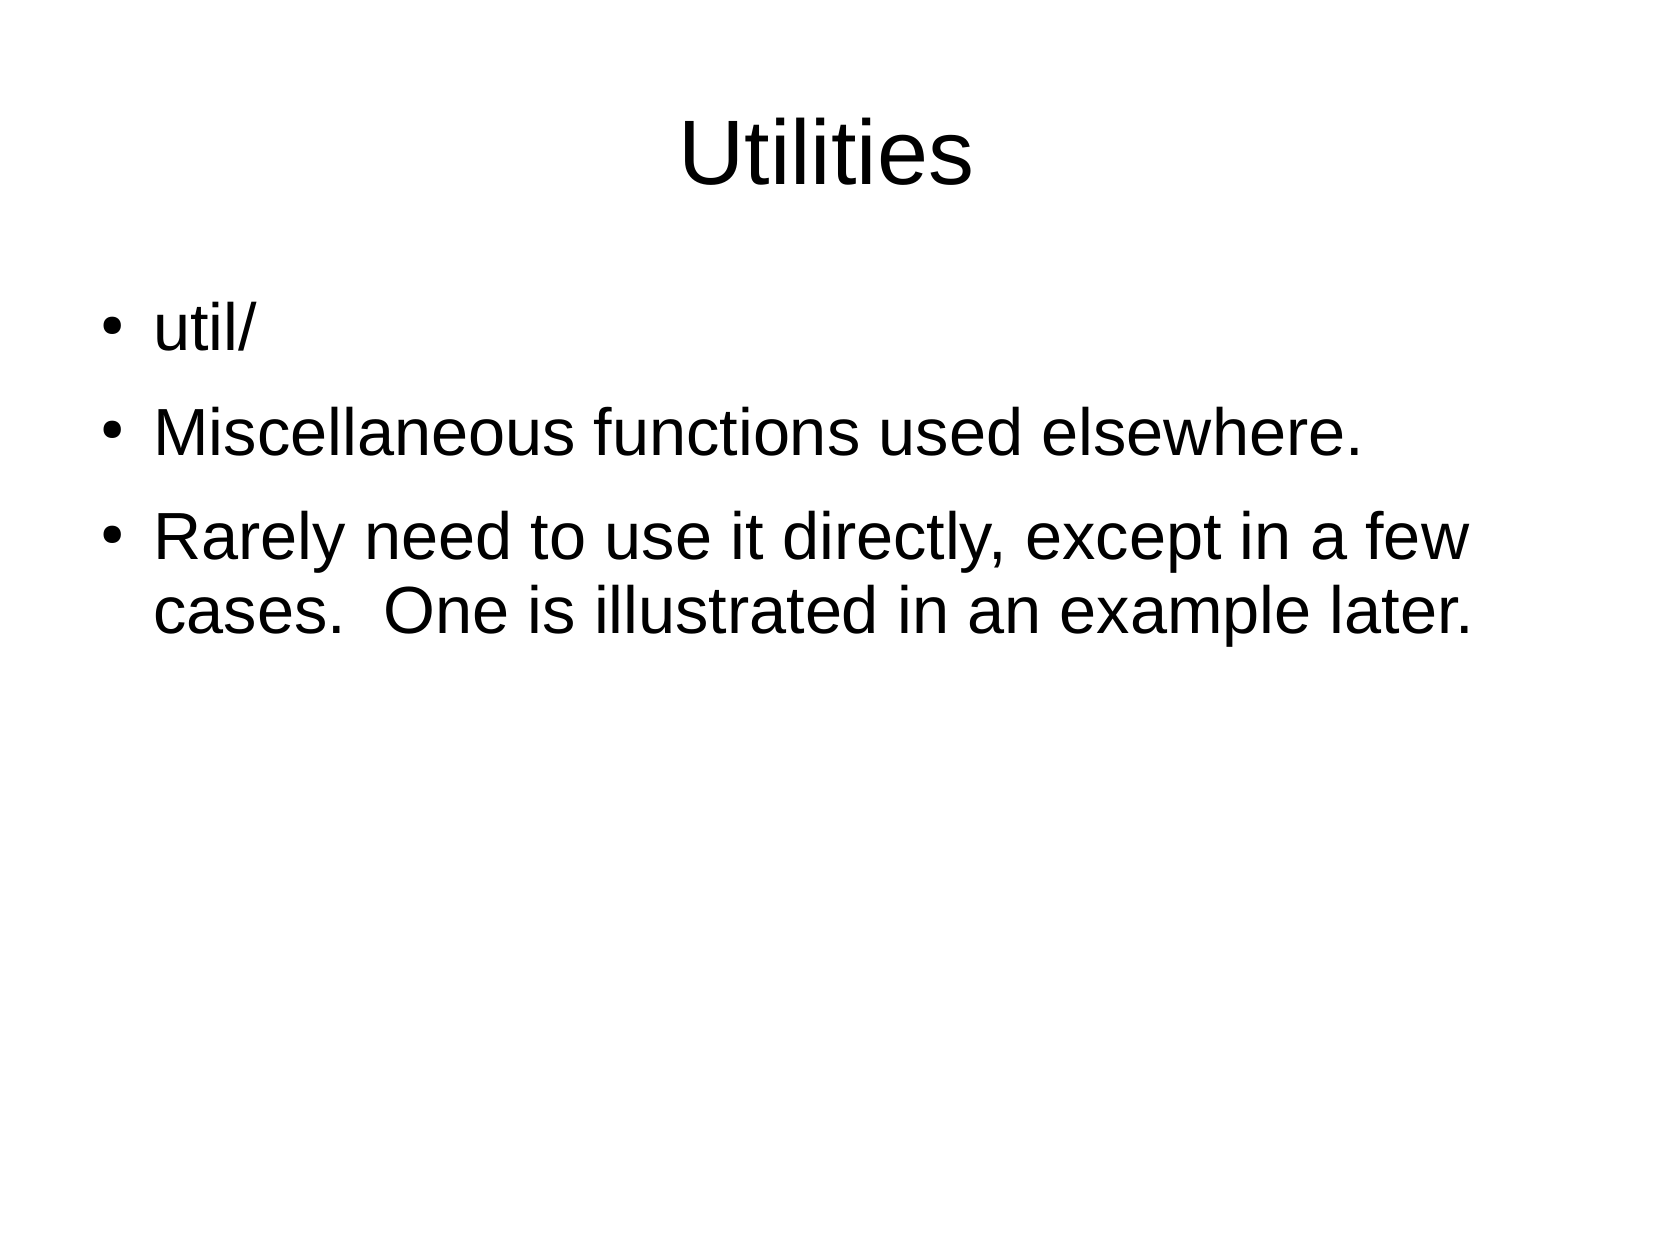

# Utilities
util/
Miscellaneous functions used elsewhere.
Rarely need to use it directly, except in a few cases. One is illustrated in an example later.